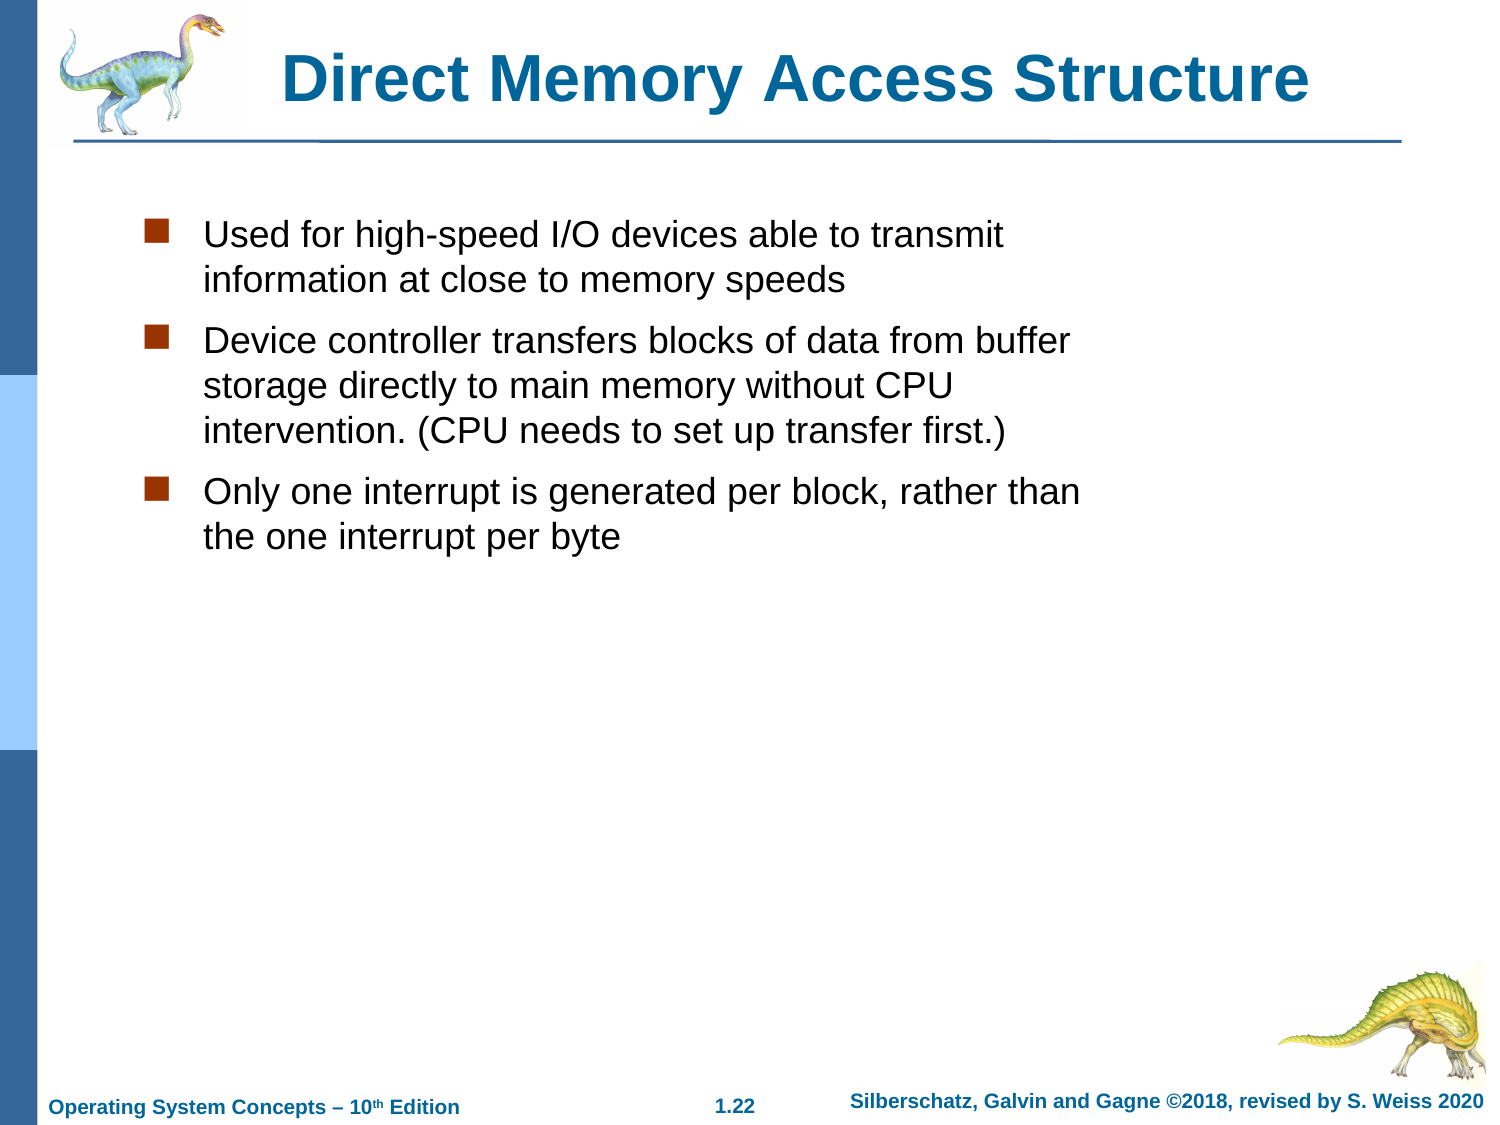

Direct Memory Access Structure
Used for high-speed I/O devices able to transmit information at close to memory speeds
Device controller transfers blocks of data from buffer storage directly to main memory without CPU intervention. (CPU needs to set up transfer first.)
Only one interrupt is generated per block, rather than the one interrupt per byte